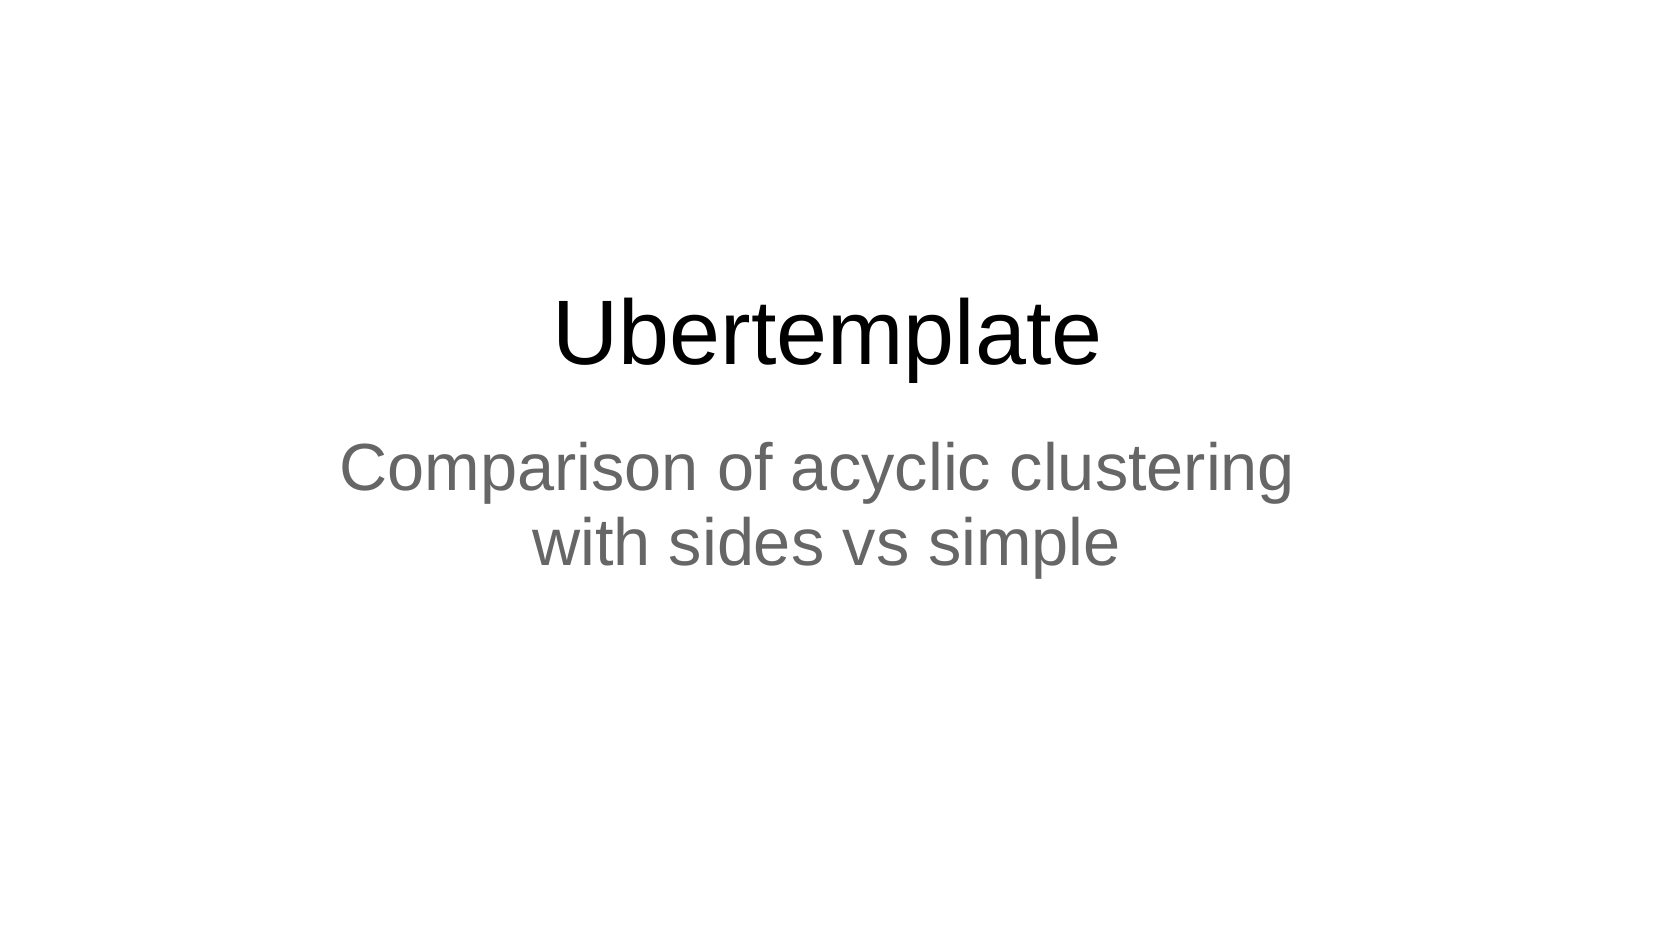

# Ubertemplate
Comparison of acyclic clustering
with sides vs simple